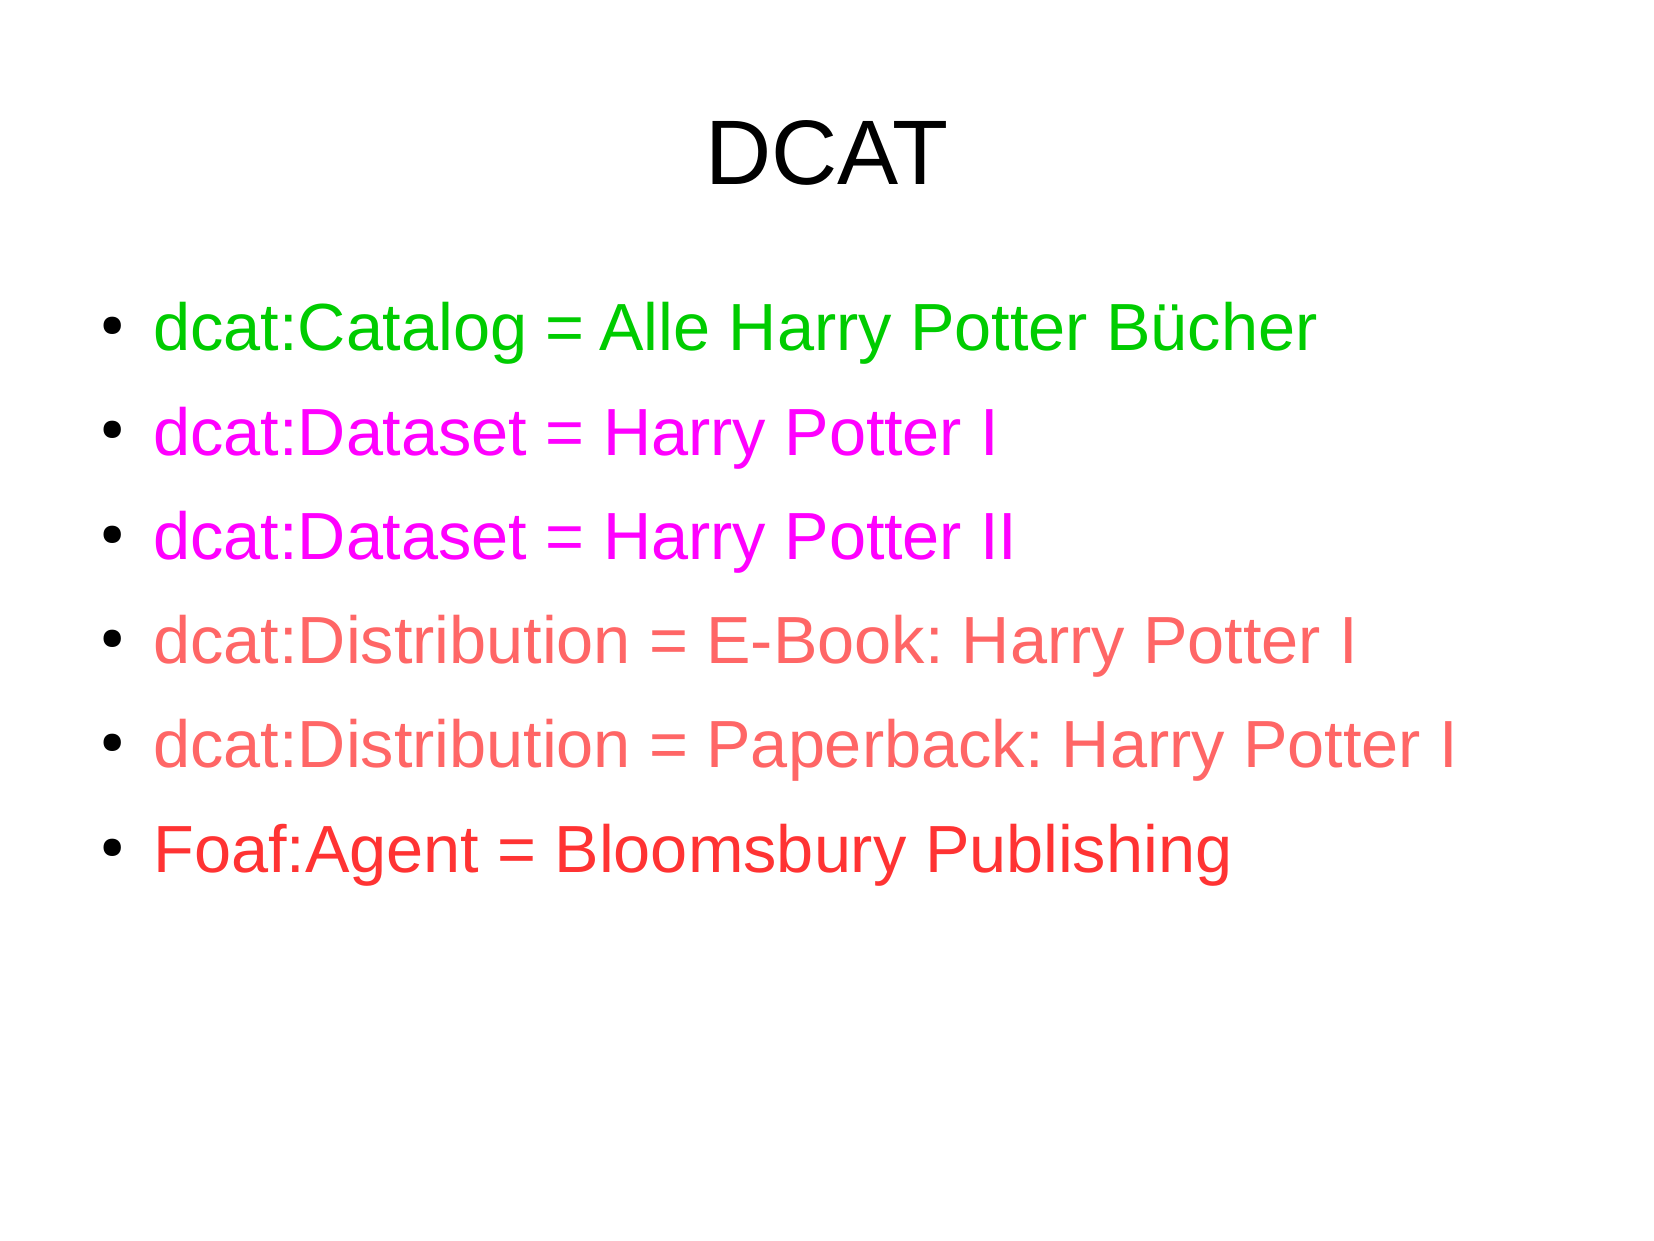

# DCAT
dcat:Catalog = Alle Harry Potter Bücher
dcat:Dataset = Harry Potter I
dcat:Dataset = Harry Potter II
dcat:Distribution = E-Book: Harry Potter I
dcat:Distribution = Paperback: Harry Potter I
Foaf:Agent = Bloomsbury Publishing